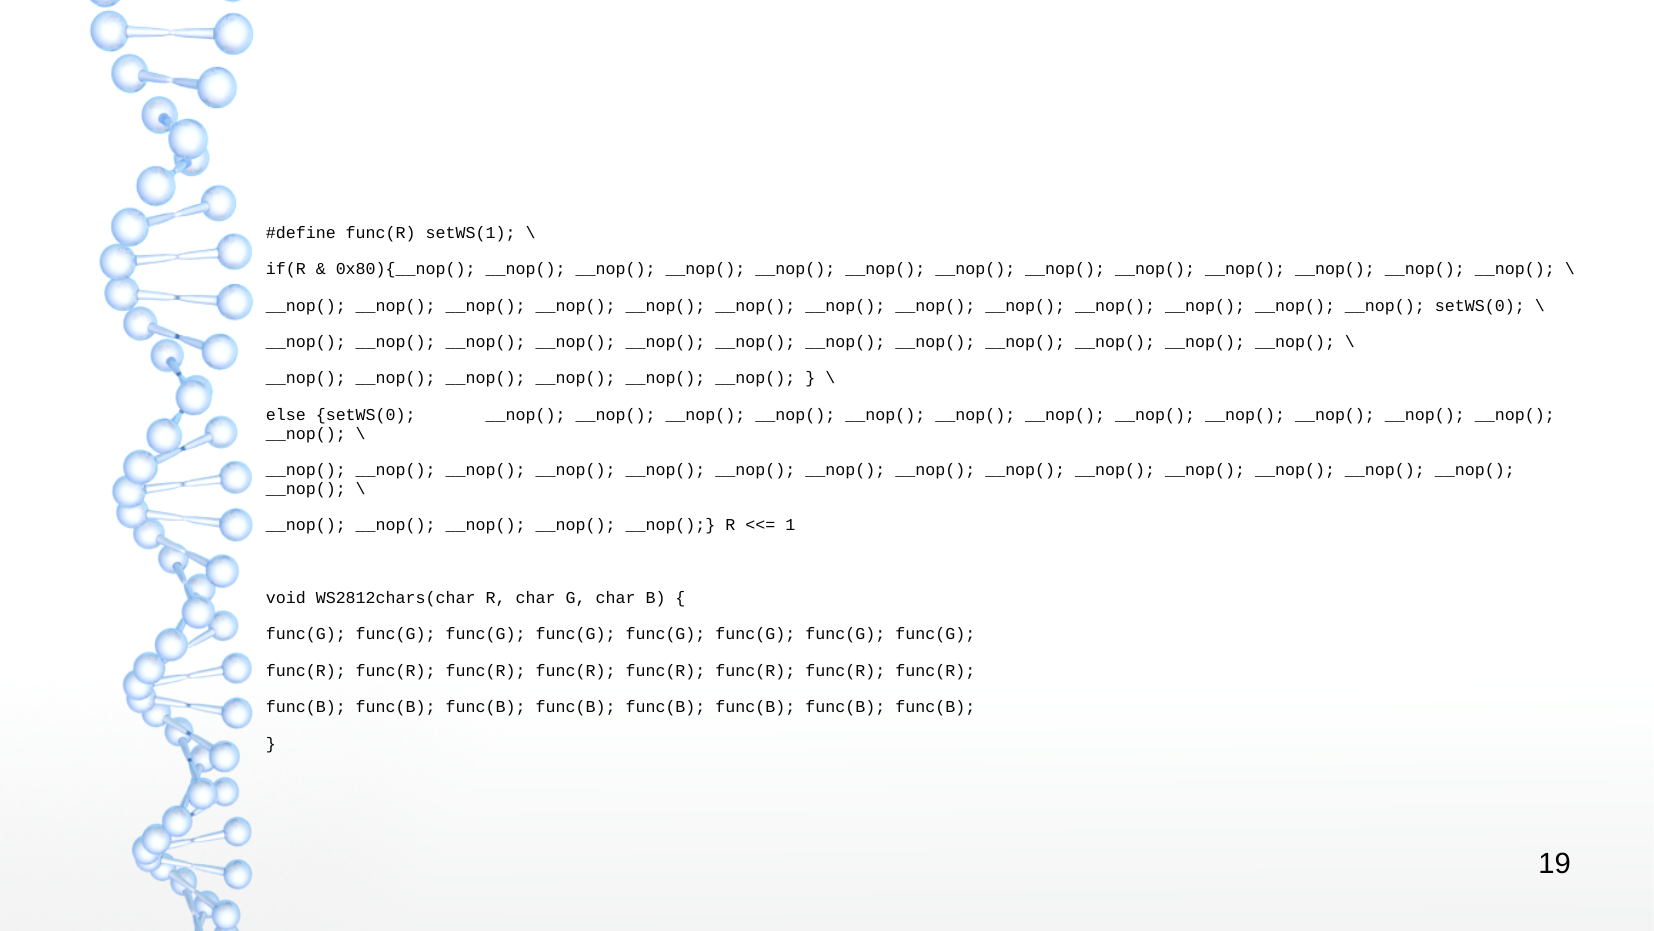

# #define func(R) setWS(1); \
if(R & 0x80){__nop(); __nop(); __nop(); __nop(); __nop(); __nop(); __nop(); __nop(); __nop(); __nop(); __nop(); __nop(); __nop(); \
__nop(); __nop(); __nop(); __nop(); __nop(); __nop(); __nop(); __nop(); __nop(); __nop(); __nop(); __nop(); __nop(); setWS(0); \
__nop(); __nop(); __nop(); __nop(); __nop(); __nop(); __nop(); __nop(); __nop(); __nop(); __nop(); __nop(); \
__nop(); __nop(); __nop(); __nop(); __nop(); __nop(); } \
else {setWS(0); __nop(); __nop(); __nop(); __nop(); __nop(); __nop(); __nop(); __nop(); __nop(); __nop(); __nop(); __nop(); __nop(); \
__nop(); __nop(); __nop(); __nop(); __nop(); __nop(); __nop(); __nop(); __nop(); __nop(); __nop(); __nop(); __nop(); __nop(); __nop(); \
__nop(); __nop(); __nop(); __nop(); __nop();} R <<= 1
void WS2812chars(char R, char G, char B) {
func(G); func(G); func(G); func(G); func(G); func(G); func(G); func(G);
func(R); func(R); func(R); func(R); func(R); func(R); func(R); func(R);
func(B); func(B); func(B); func(B); func(B); func(B); func(B); func(B);
}
19